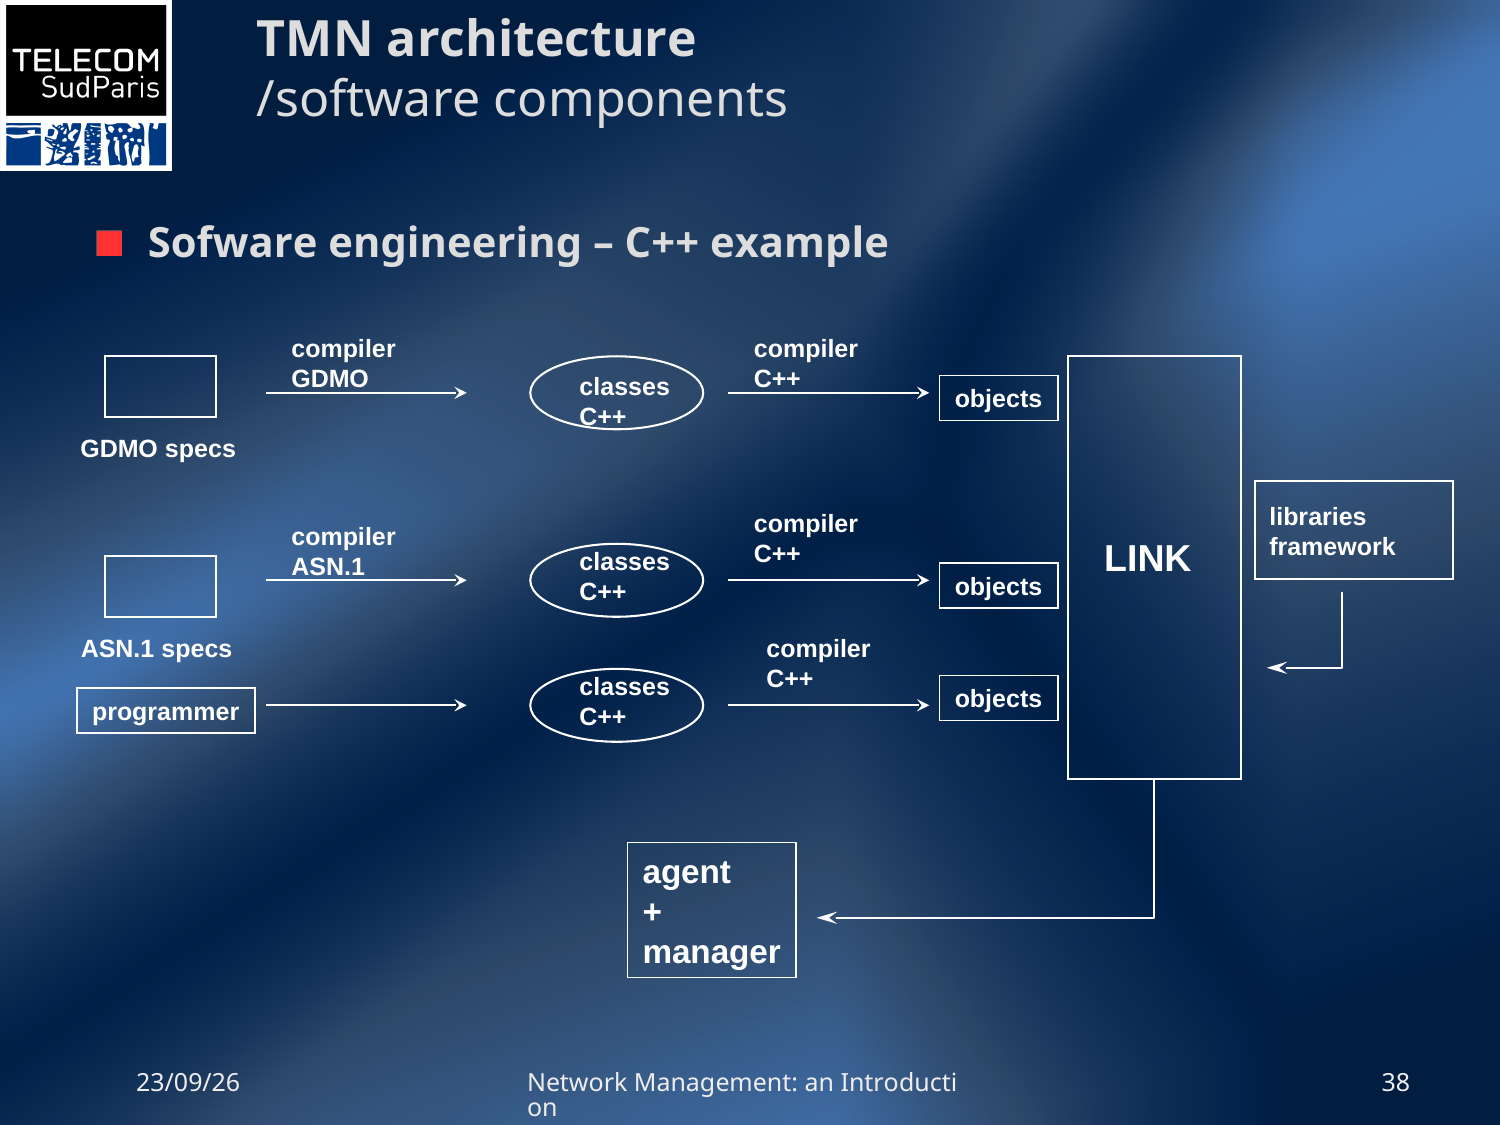

# TMN architecture /software components
Sofware engineering – C++ example
compiler
GDMO
compiler
C++
classes
C++
objects
GDMO specs
libraries
framework
compiler
C++
compiler
ASN.1
LINK
classes
C++
objects
ASN.1 specs
compiler
C++
classes
C++
objects
programmer
agent
+
manager
Network Management: an Introduction
38